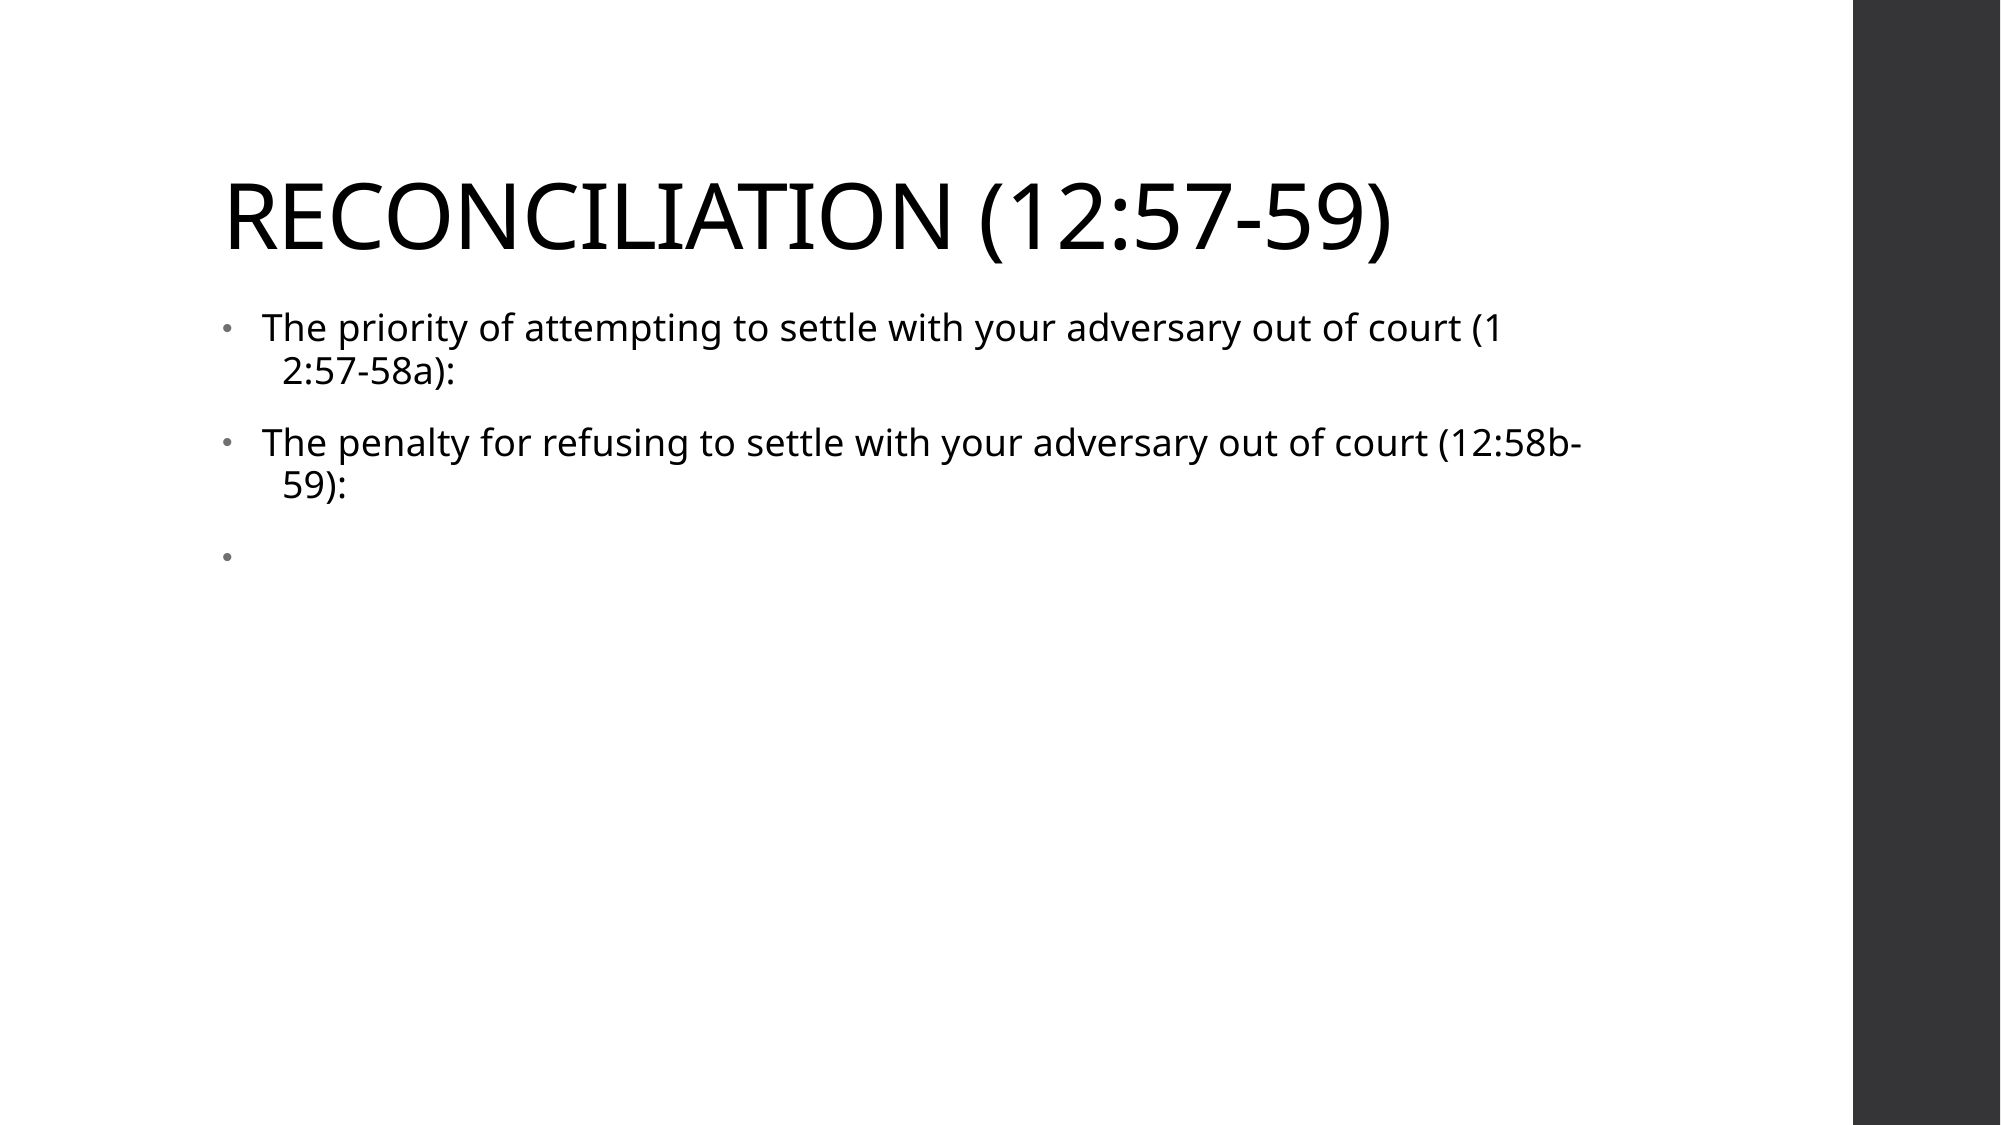

# RECONCILIATION (12:57-59)
 The priority of attempting to settle with your adversary out of court (1 2:57-58a):
 The penalty for refusing to settle with your adversary out of court (12:58b-59):